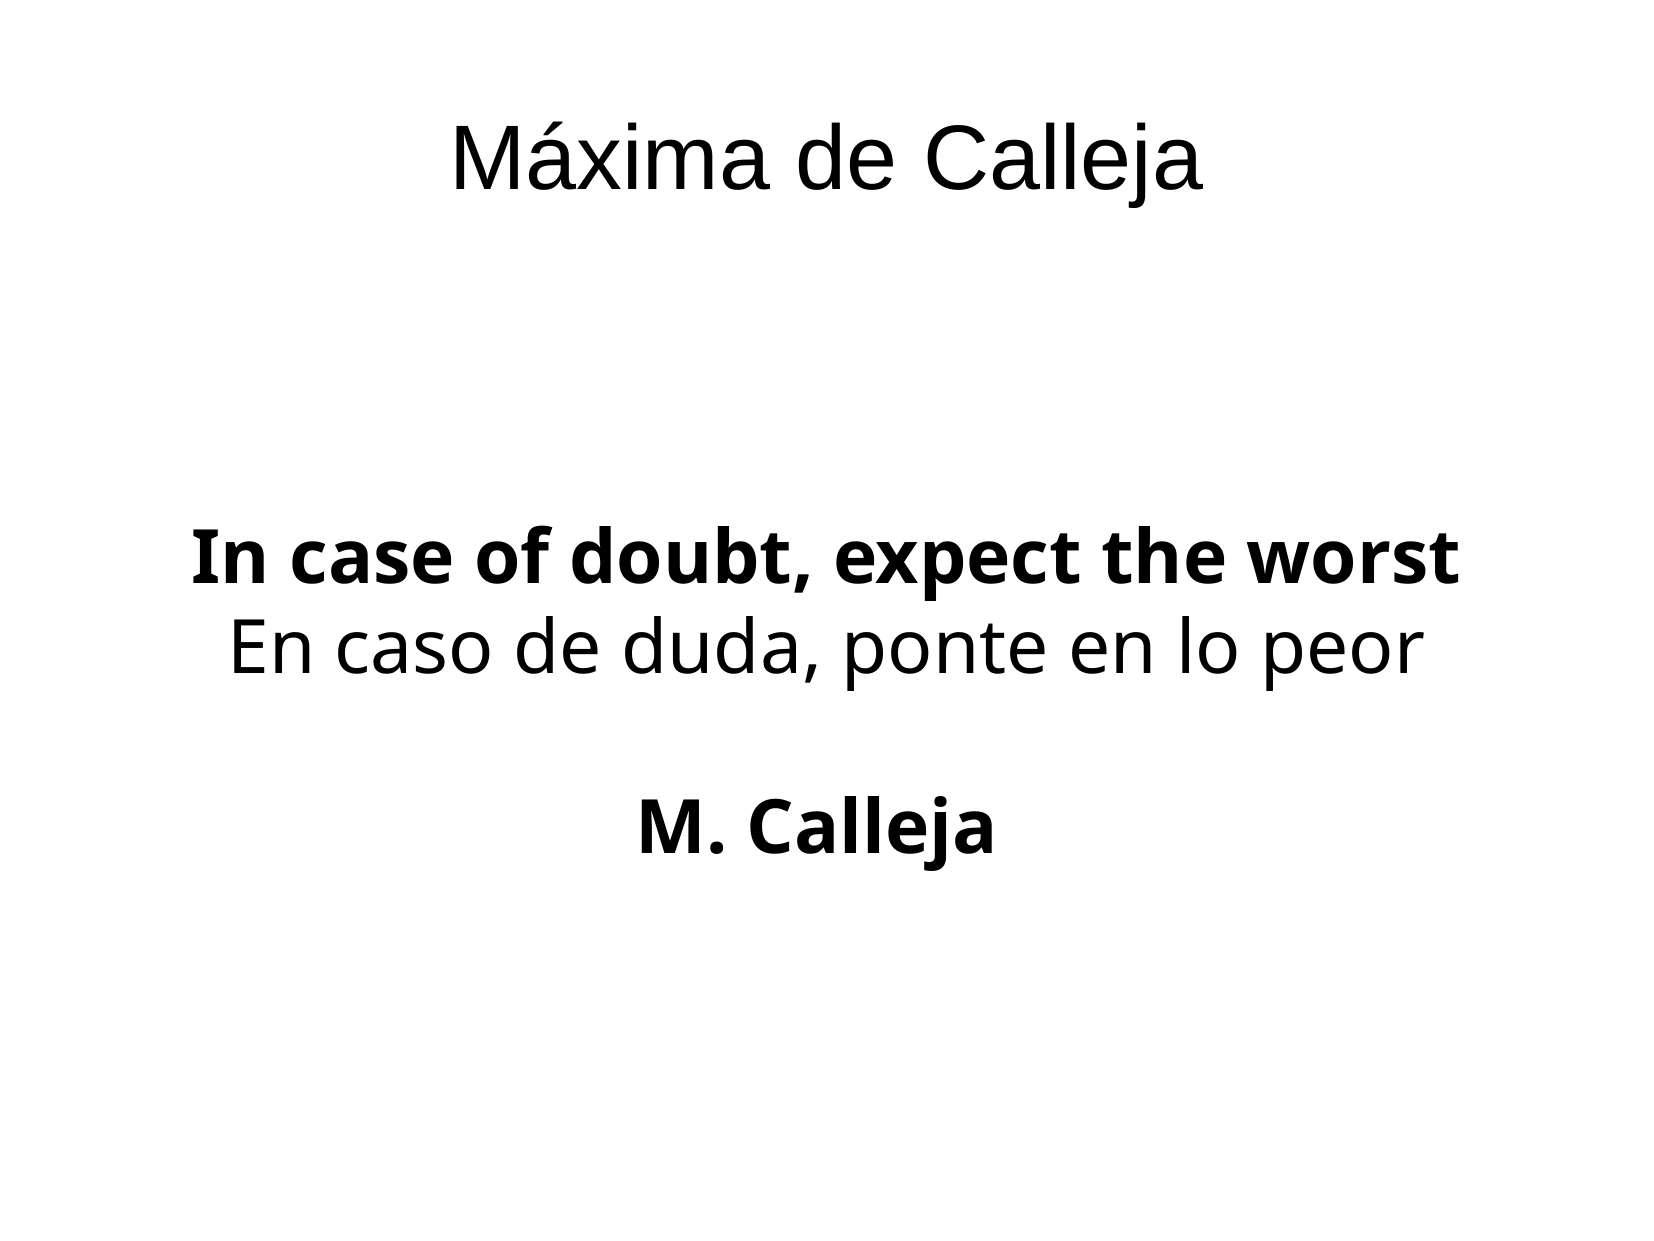

Máxima de Calleja
In case of doubt, expect the worst
En caso de duda, ponte en lo peor
M. Calleja